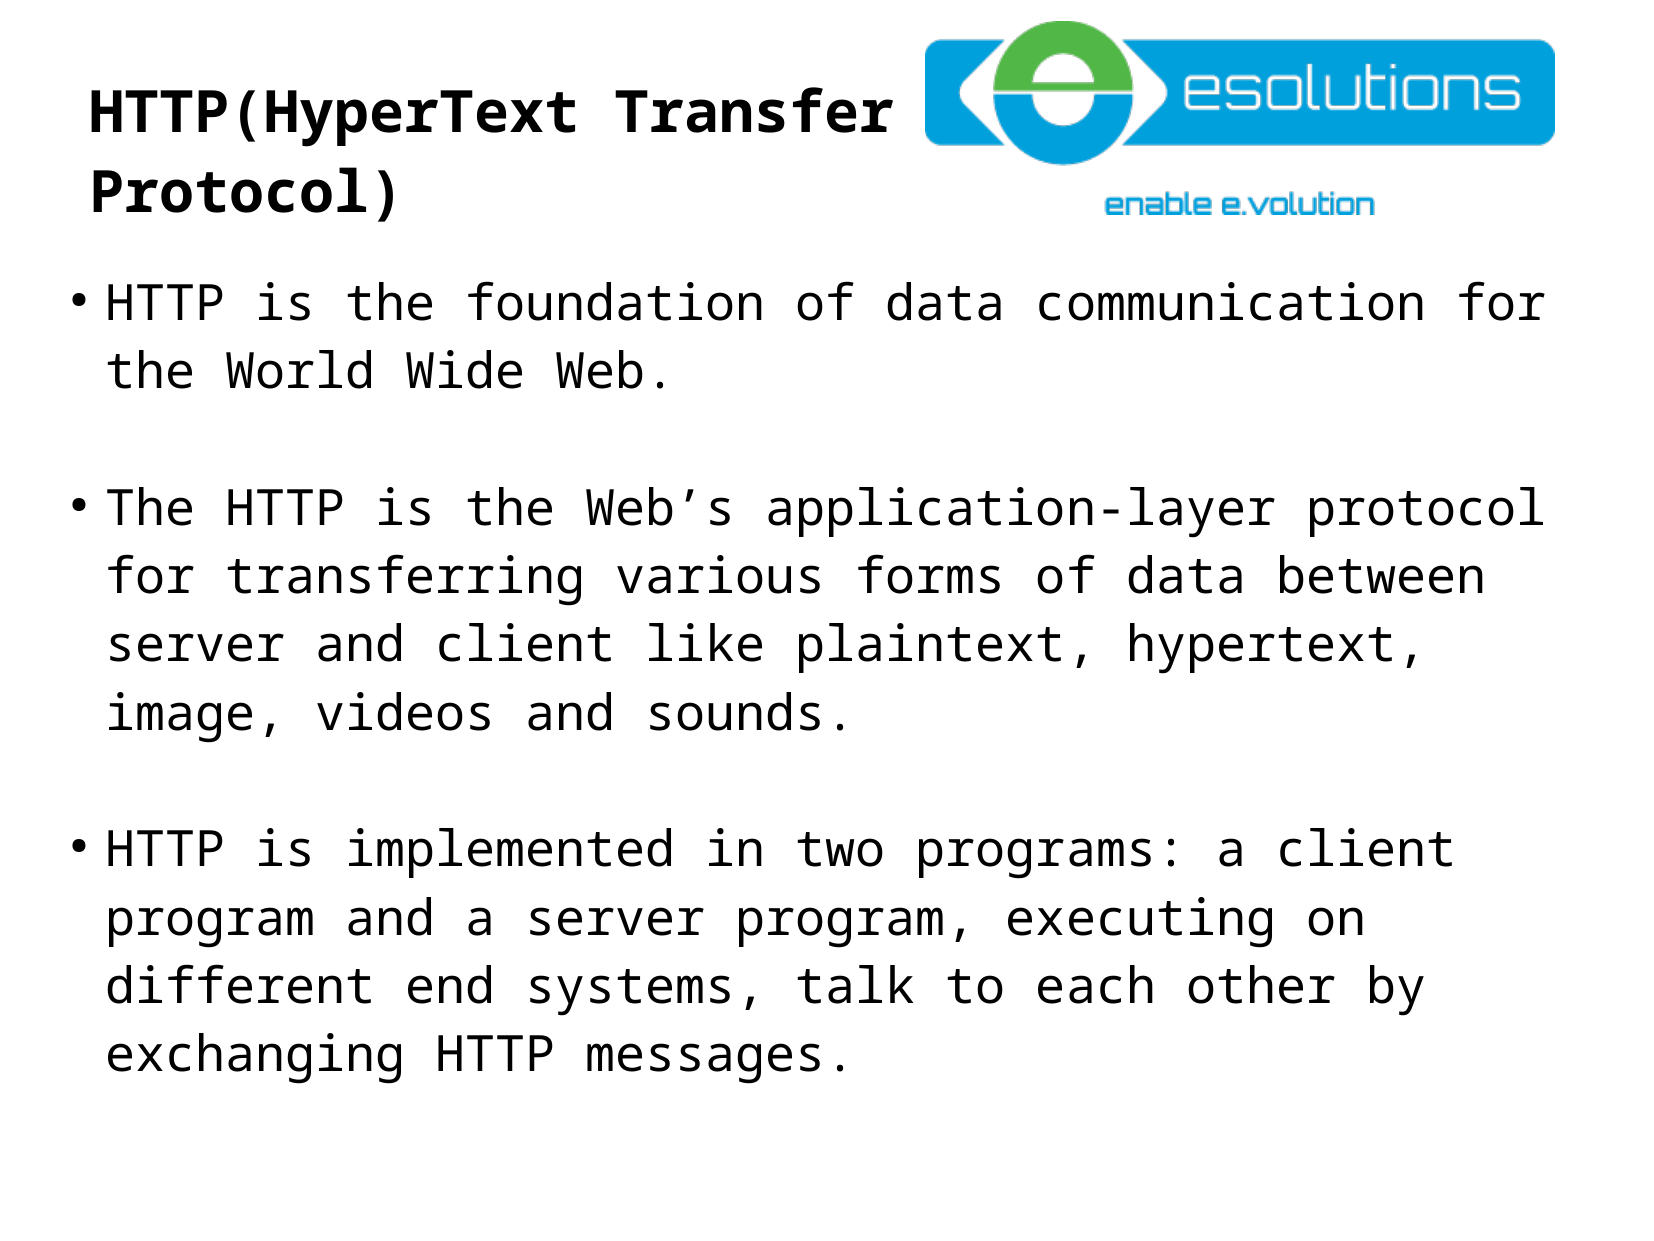

HTTP(HyperText Transfer
Protocol)
# HTTP is the foundation of data communication for the World Wide Web.
The HTTP is the Web’s application-layer protocol for transferring various forms of data between server and client like plaintext, hypertext, image, videos and sounds.
HTTP is implemented in two programs: a client program and a server program, executing on different end systems, talk to each other by exchanging HTTP messages.